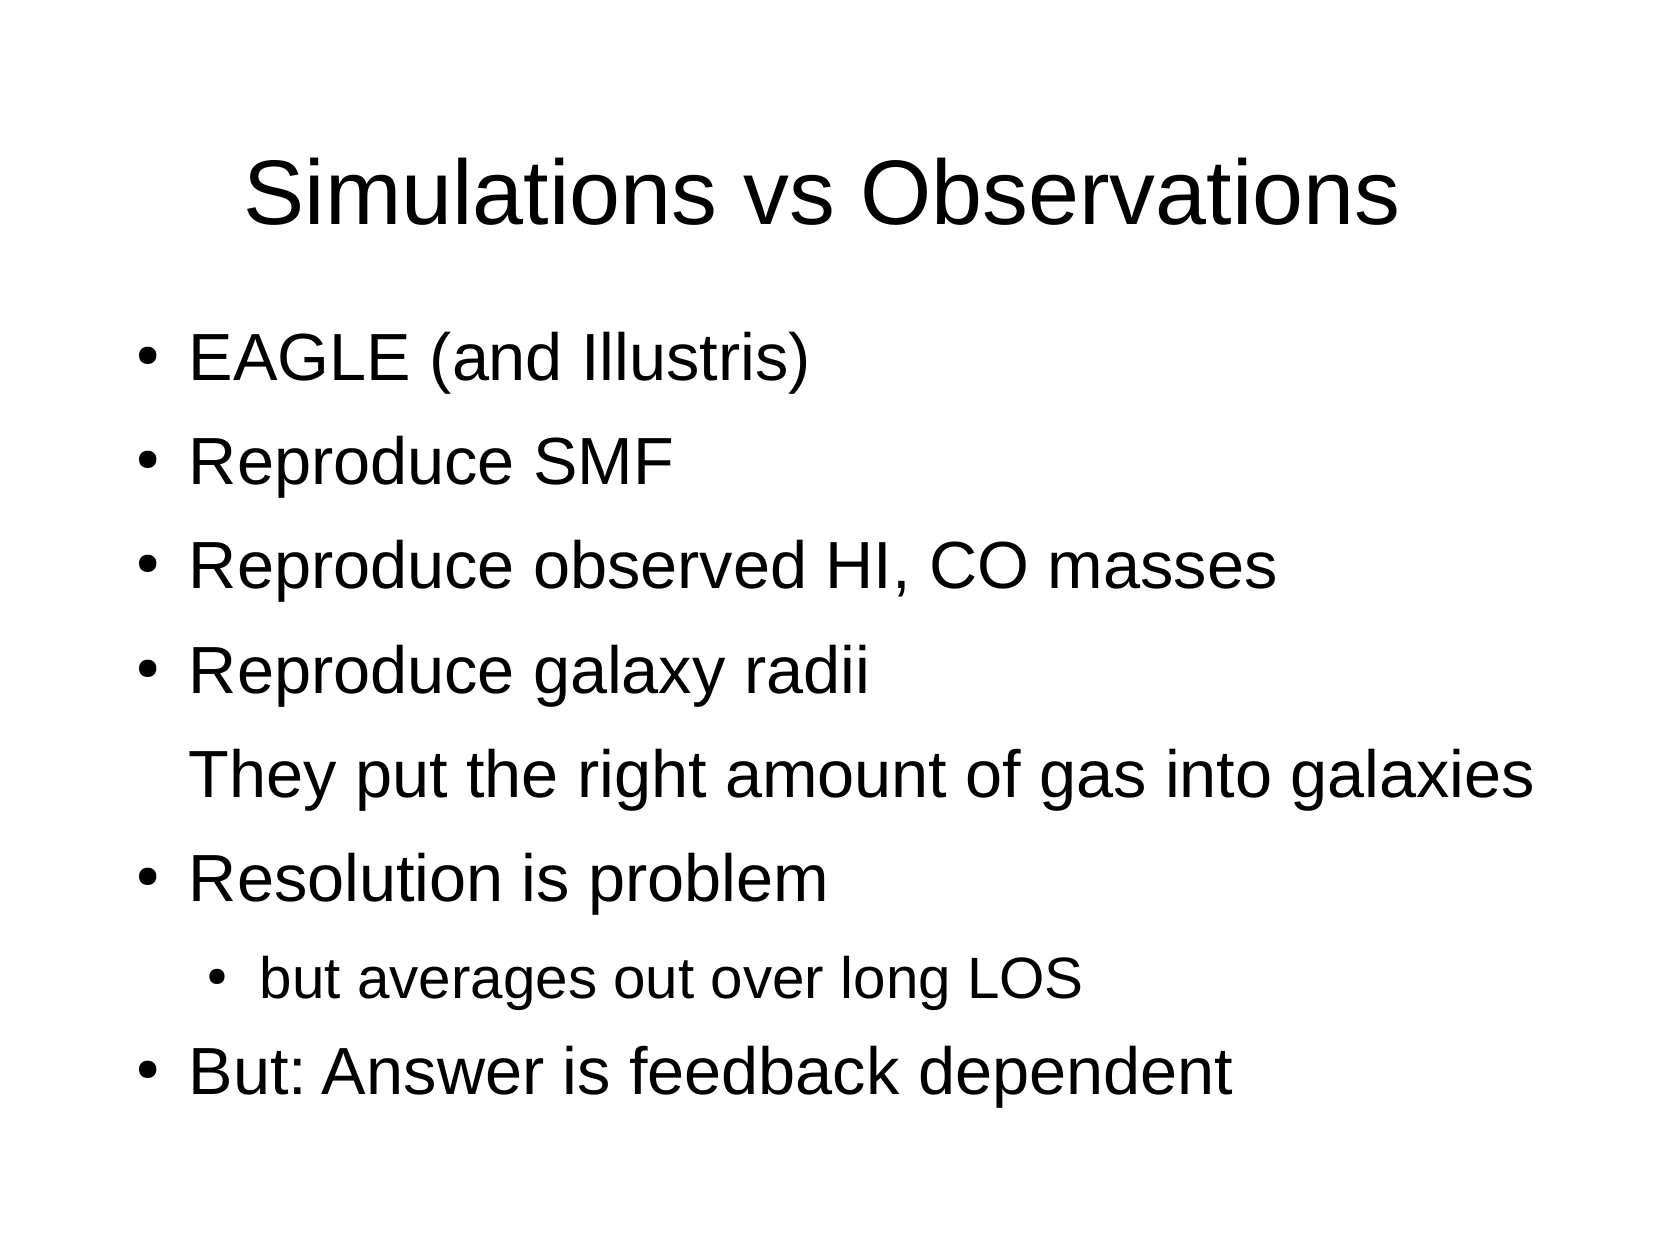

# Simulations vs Observations
EAGLE (and Illustris)
Reproduce SMF
Reproduce observed HI, CO masses
Reproduce galaxy radii
They put the right amount of gas into galaxies
Resolution is problem
but averages out over long LOS
But: Answer is feedback dependent